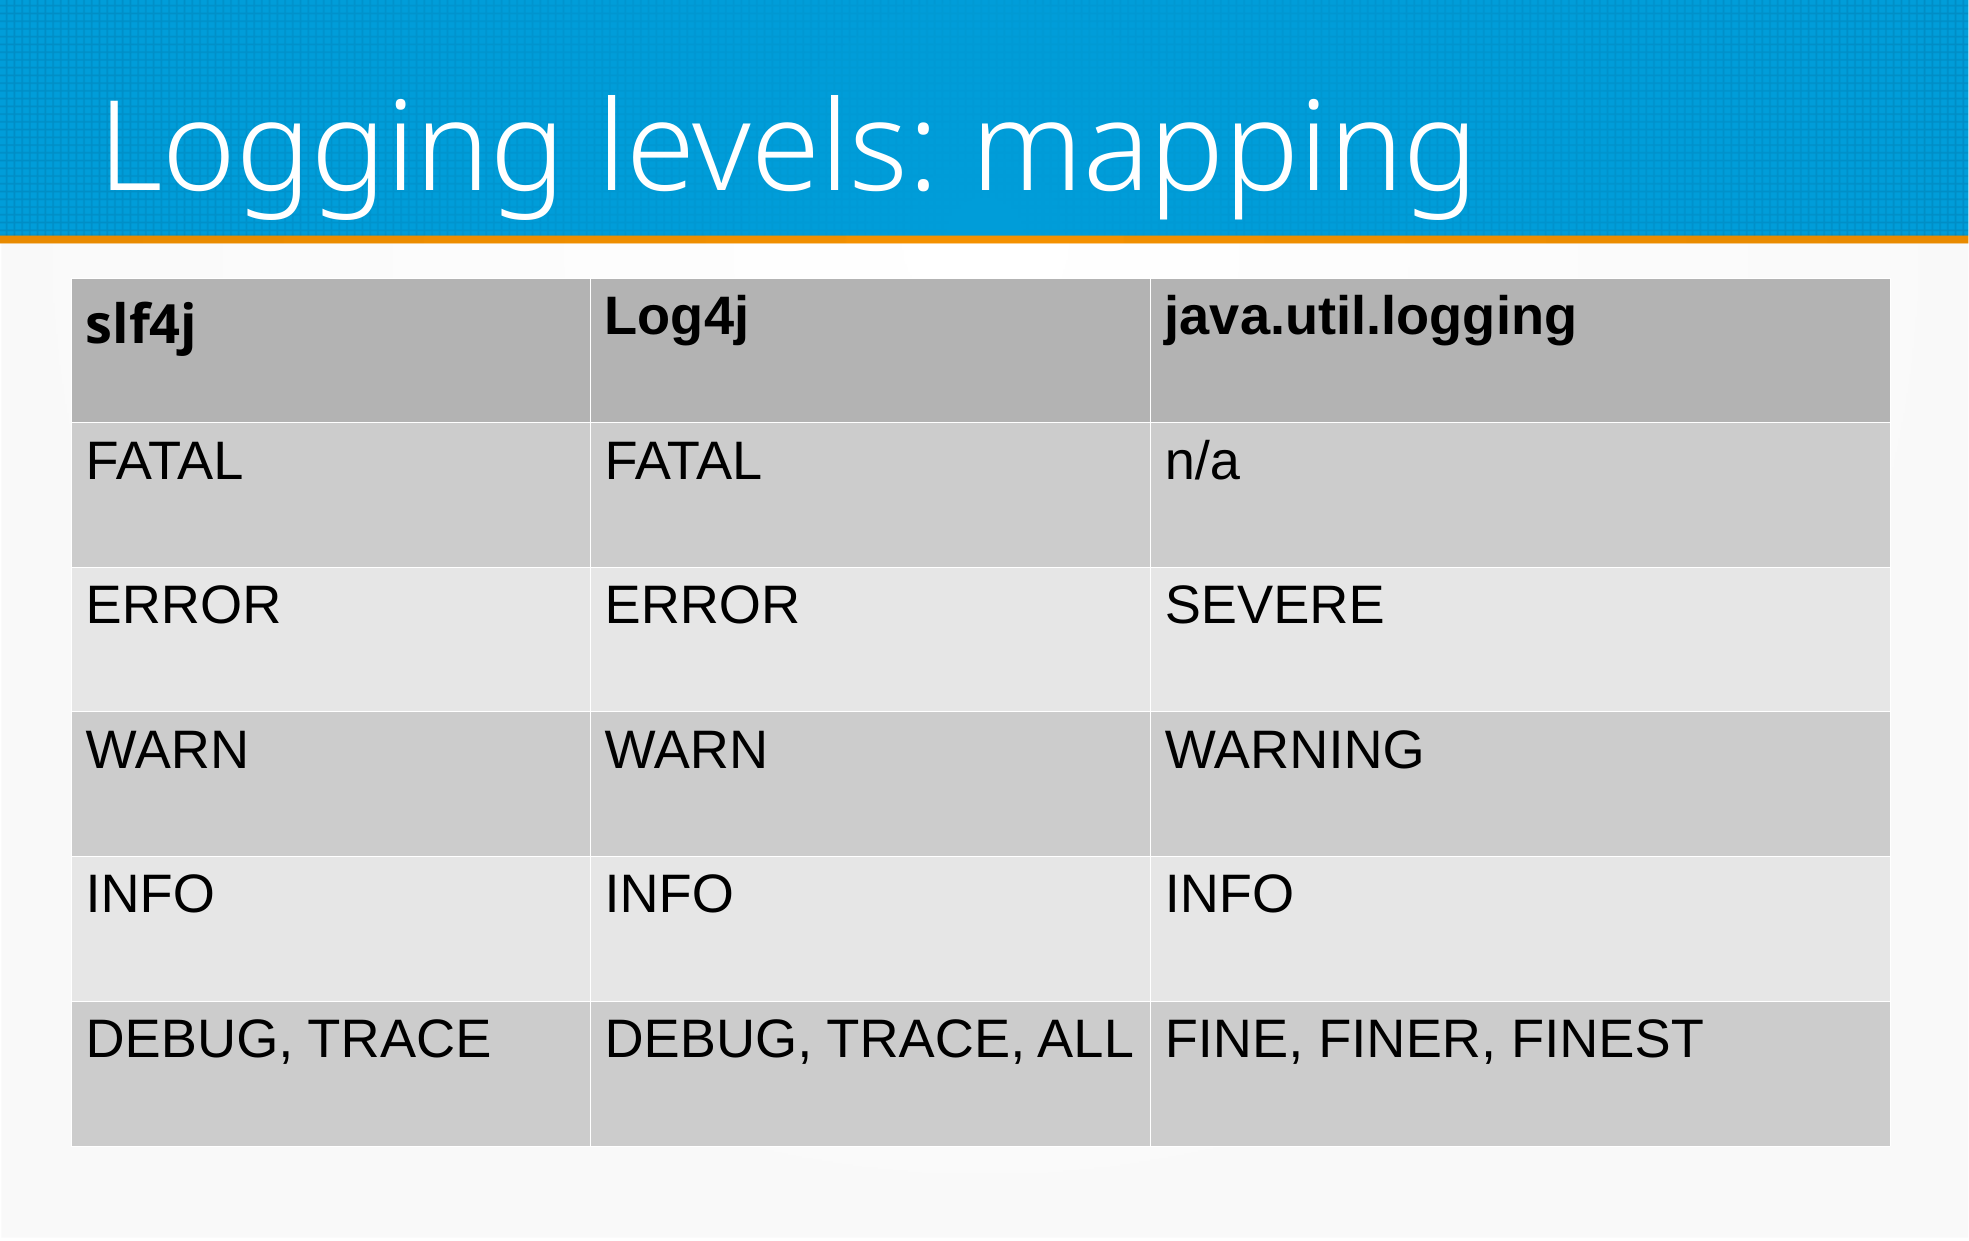

# Logging levels: mapping
| slf4j | Log4j | java.util.logging |
| --- | --- | --- |
| FATAL | FATAL | n/a |
| ERROR | ERROR | SEVERE |
| WARN | WARN | WARNING |
| INFO | INFO | INFO |
| DEBUG, TRACE | DEBUG, TRACE, ALL | FINE, FINER, FINEST |